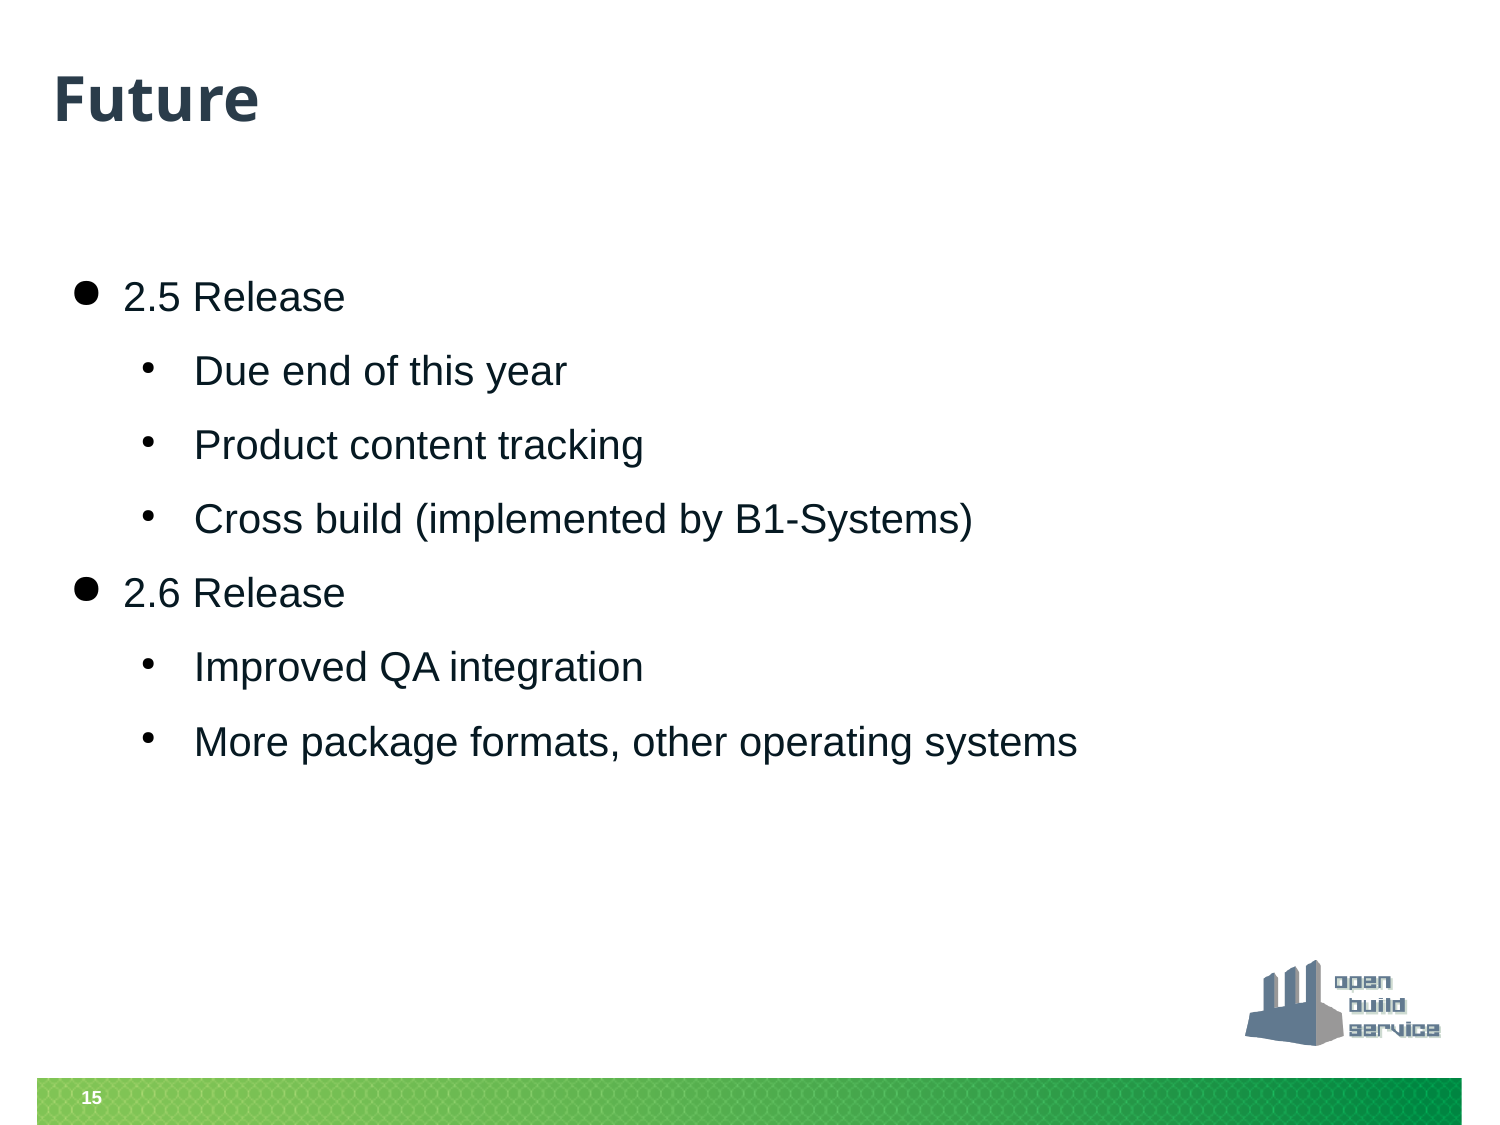

# Future
2.5 Release
Due end of this year
Product content tracking
Cross build (implemented by B1-Systems)
2.6 Release
Improved QA integration
More package formats, other operating systems